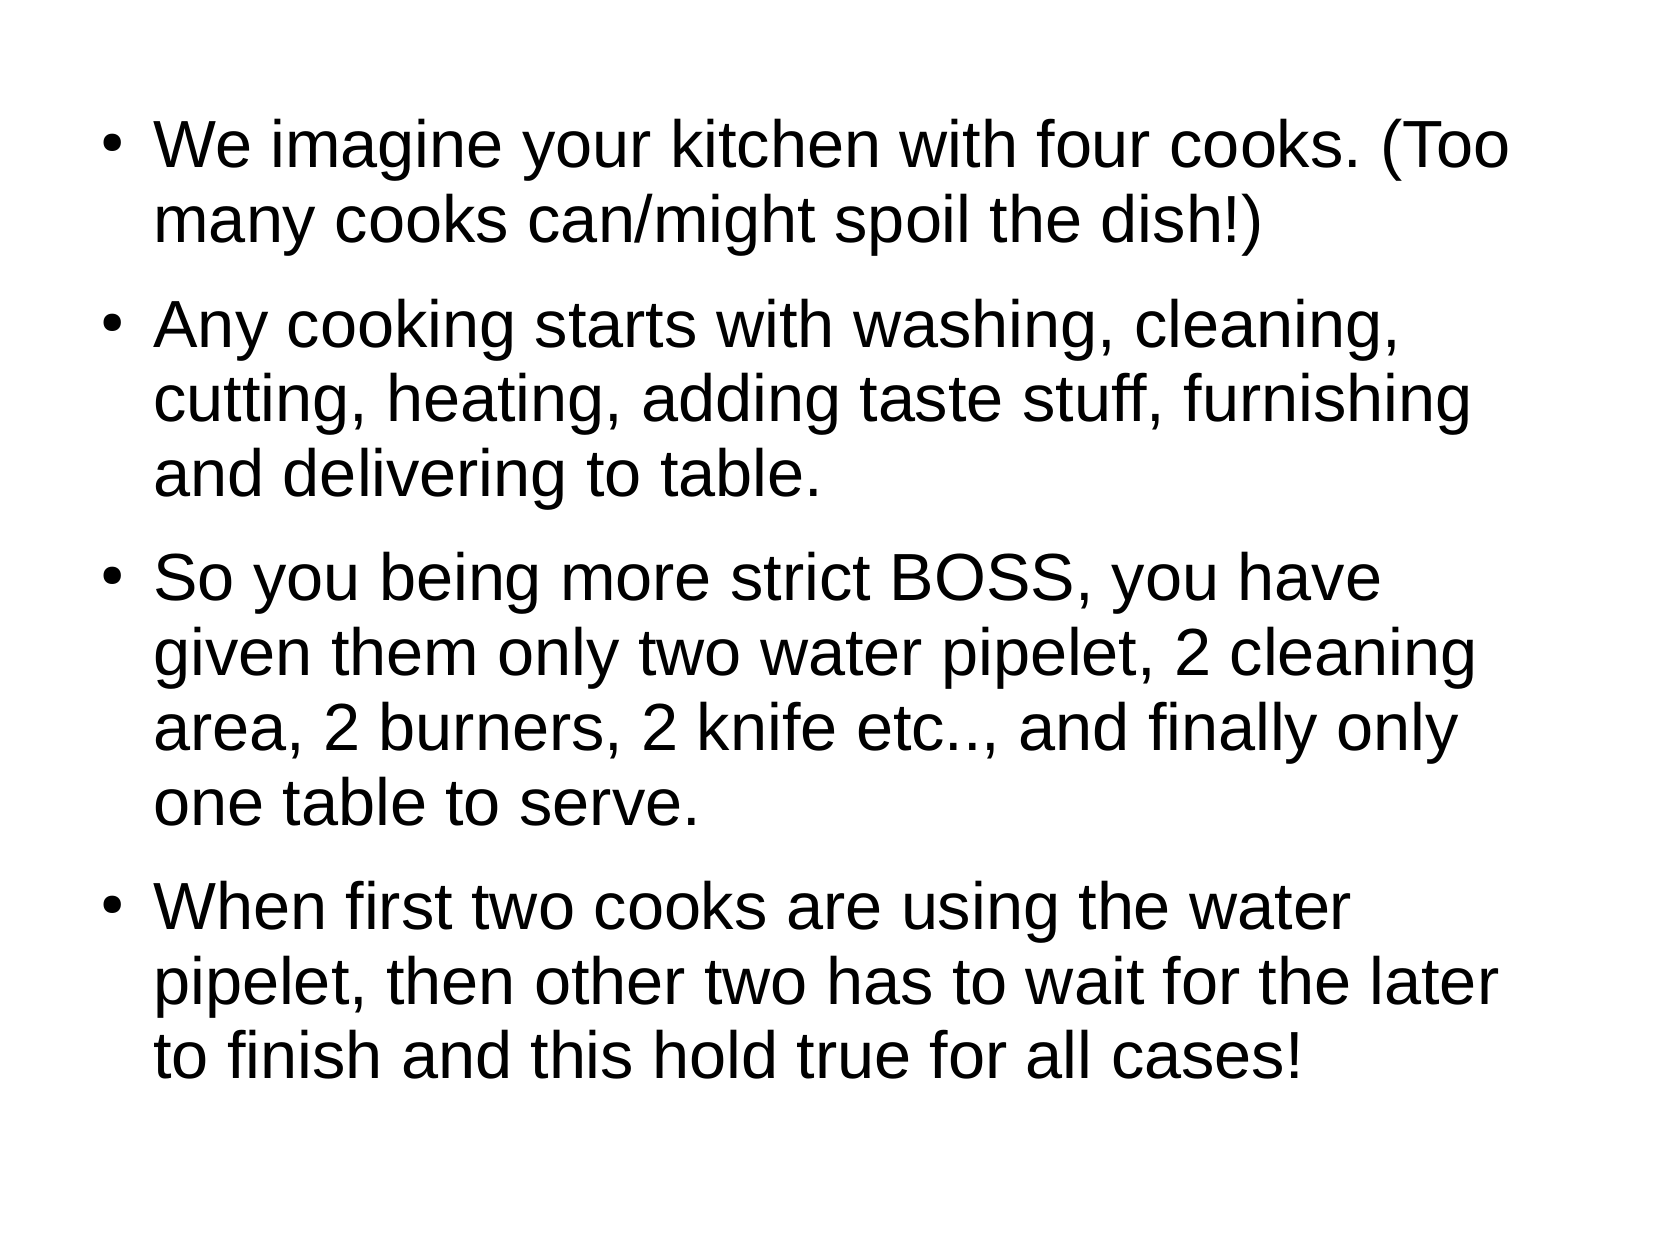

# We imagine your kitchen with four cooks. (Too many cooks can/might spoil the dish!)
Any cooking starts with washing, cleaning, cutting, heating, adding taste stuff, furnishing and delivering to table.
So you being more strict BOSS, you have given them only two water pipelet, 2 cleaning area, 2 burners, 2 knife etc.., and finally only one table to serve.
When first two cooks are using the water pipelet, then other two has to wait for the later to finish and this hold true for all cases!